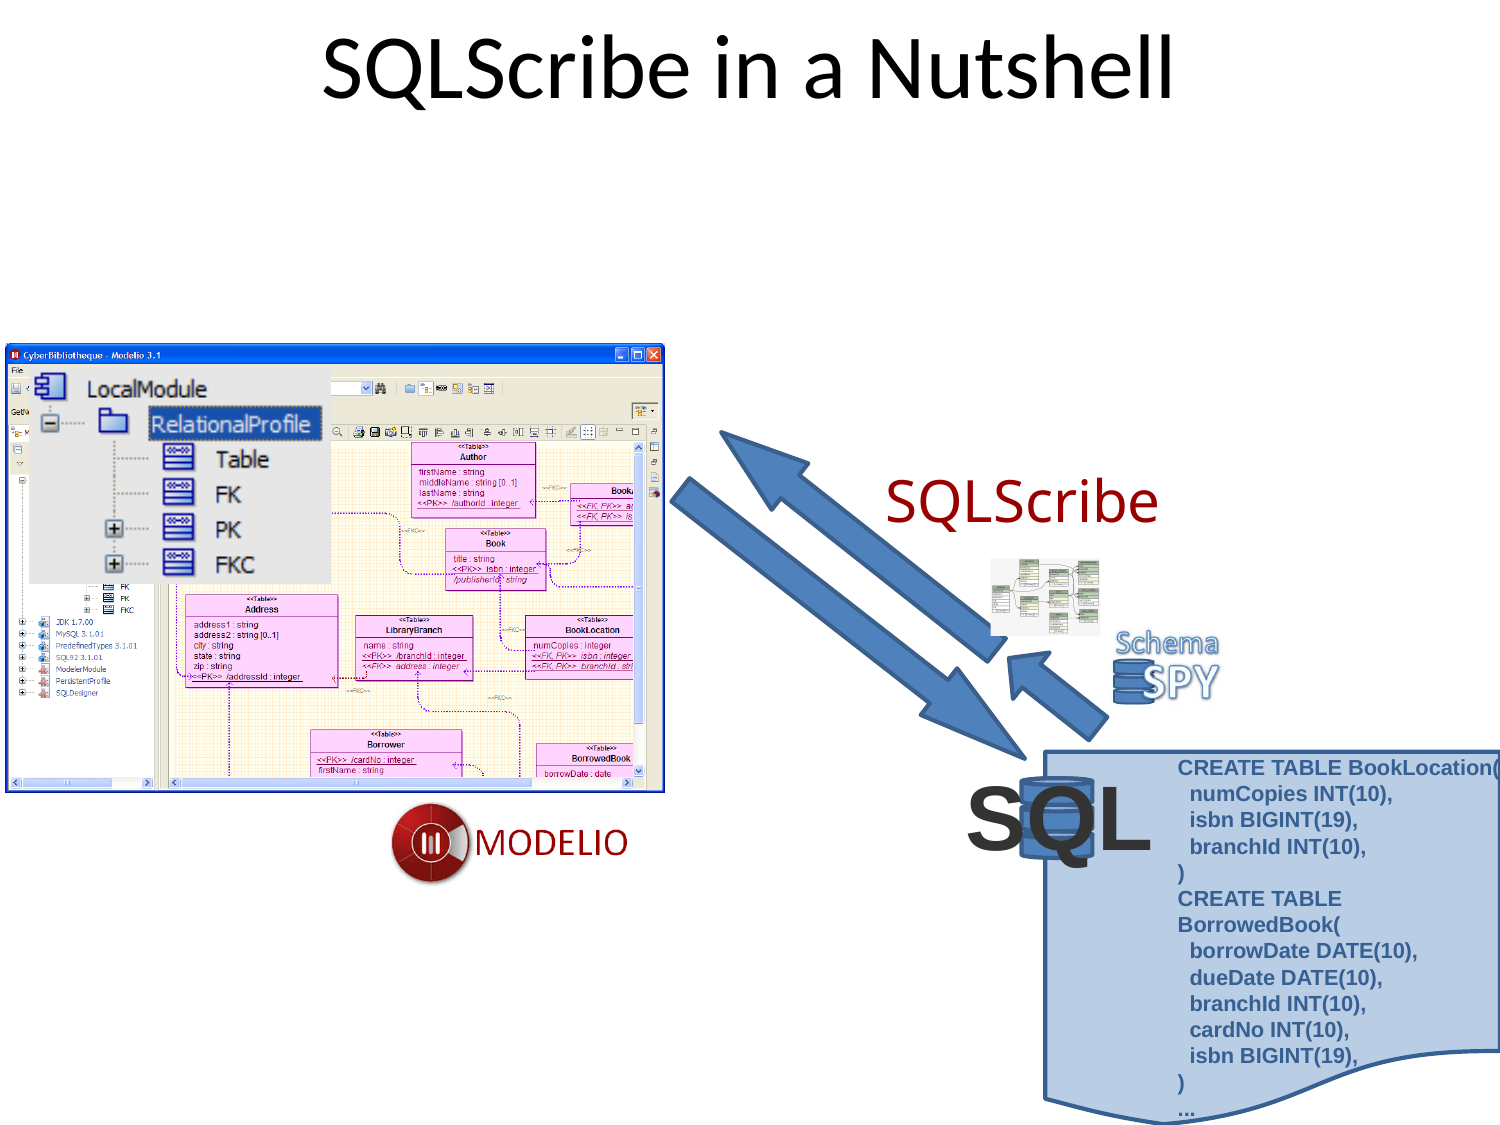

# SQLScribe in a Nutshell
SQLScribe
CREATE TABLE BookLocation(
 numCopies INT(10),
 isbn BIGINT(19),
 branchId INT(10),
)
CREATE TABLE BorrowedBook(
 borrowDate DATE(10),
 dueDate DATE(10),
 branchId INT(10),
 cardNo INT(10),
 isbn BIGINT(19),
)
...
SQL